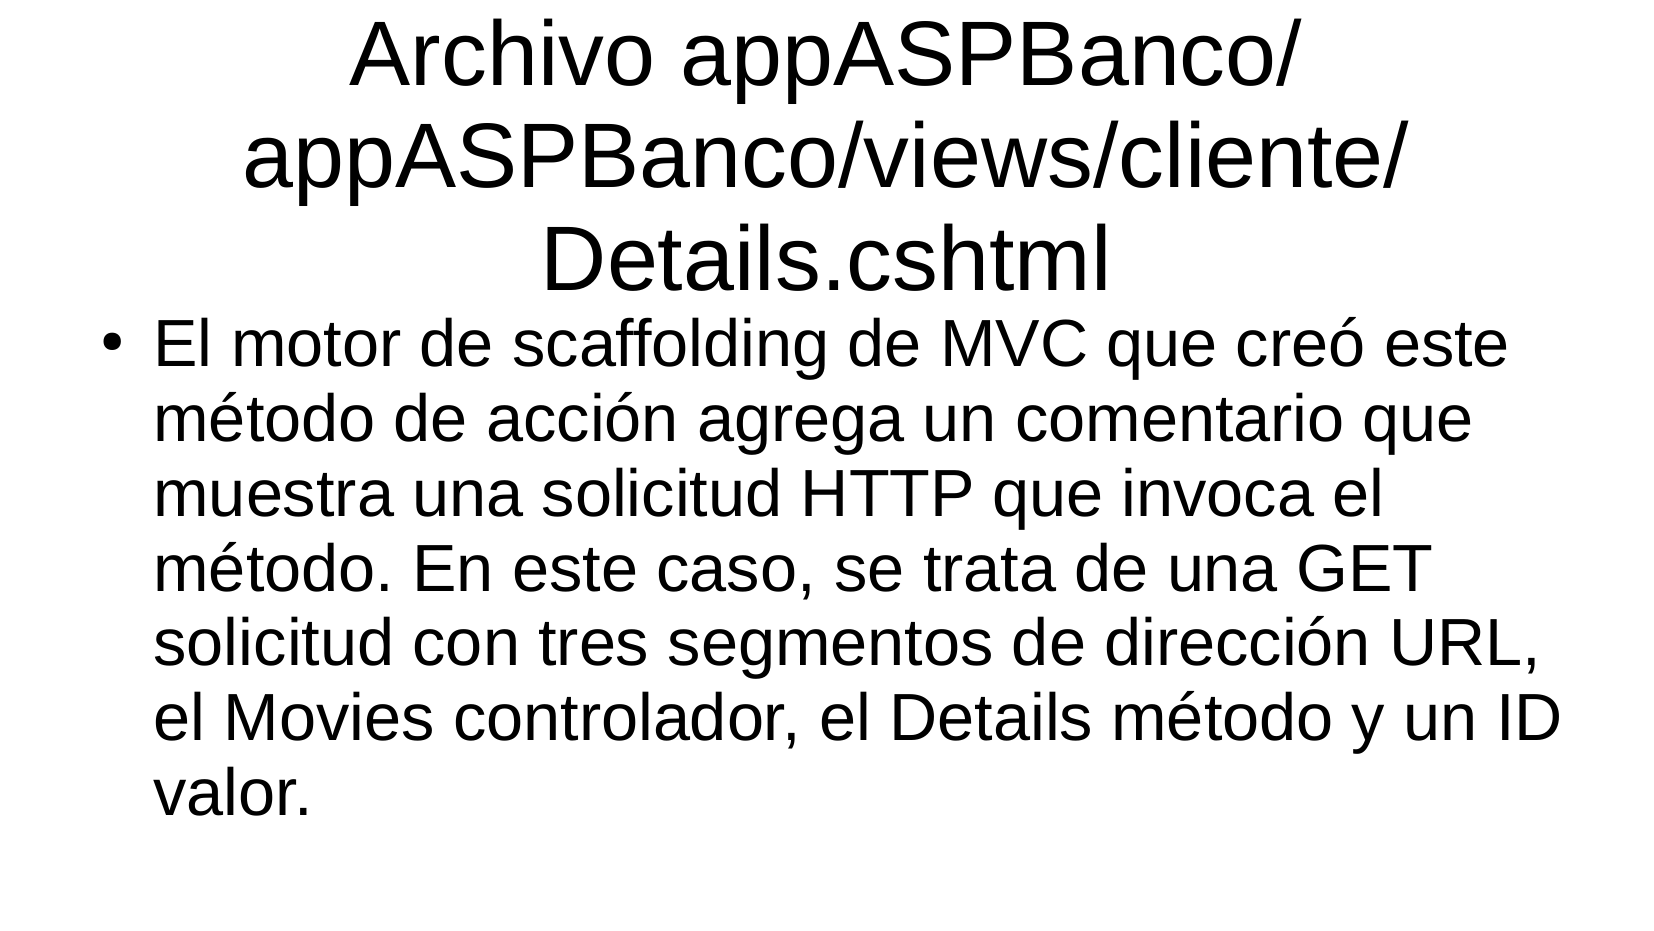

# Archivo appASPBanco/ appASPBanco/views/cliente/ Details.cshtml
El motor de scaffolding de MVC que creó este método de acción agrega un comentario que muestra una solicitud HTTP que invoca el método. En este caso, se trata de una GET solicitud con tres segmentos de dirección URL, el Movies controlador, el Details método y un ID valor.